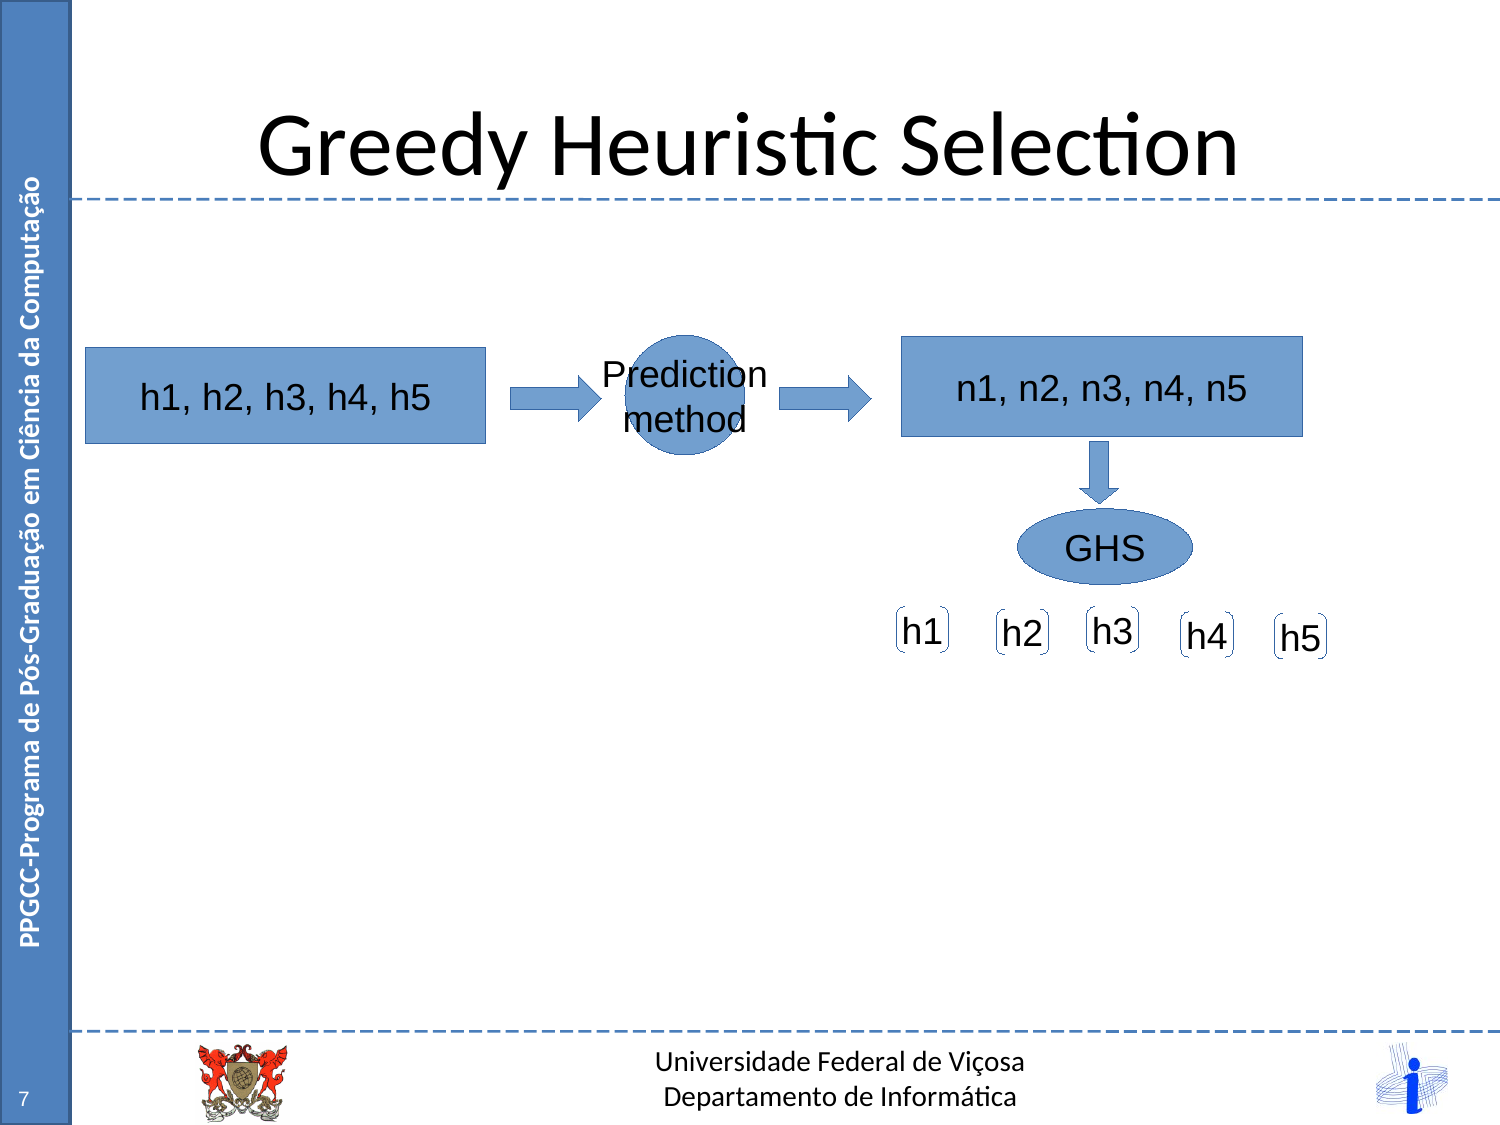

Greedy Heuristic Selection
Prediction
method
n1, n2, n3, n4, n5
h1, h2, h3, h4, h5
GHS
PPGCC-Programa de Pós-Graduação em Ciência da Computação
h3
h1
h2
h4
h5
Universidade Federal de Viçosa
Departamento de Informática
7